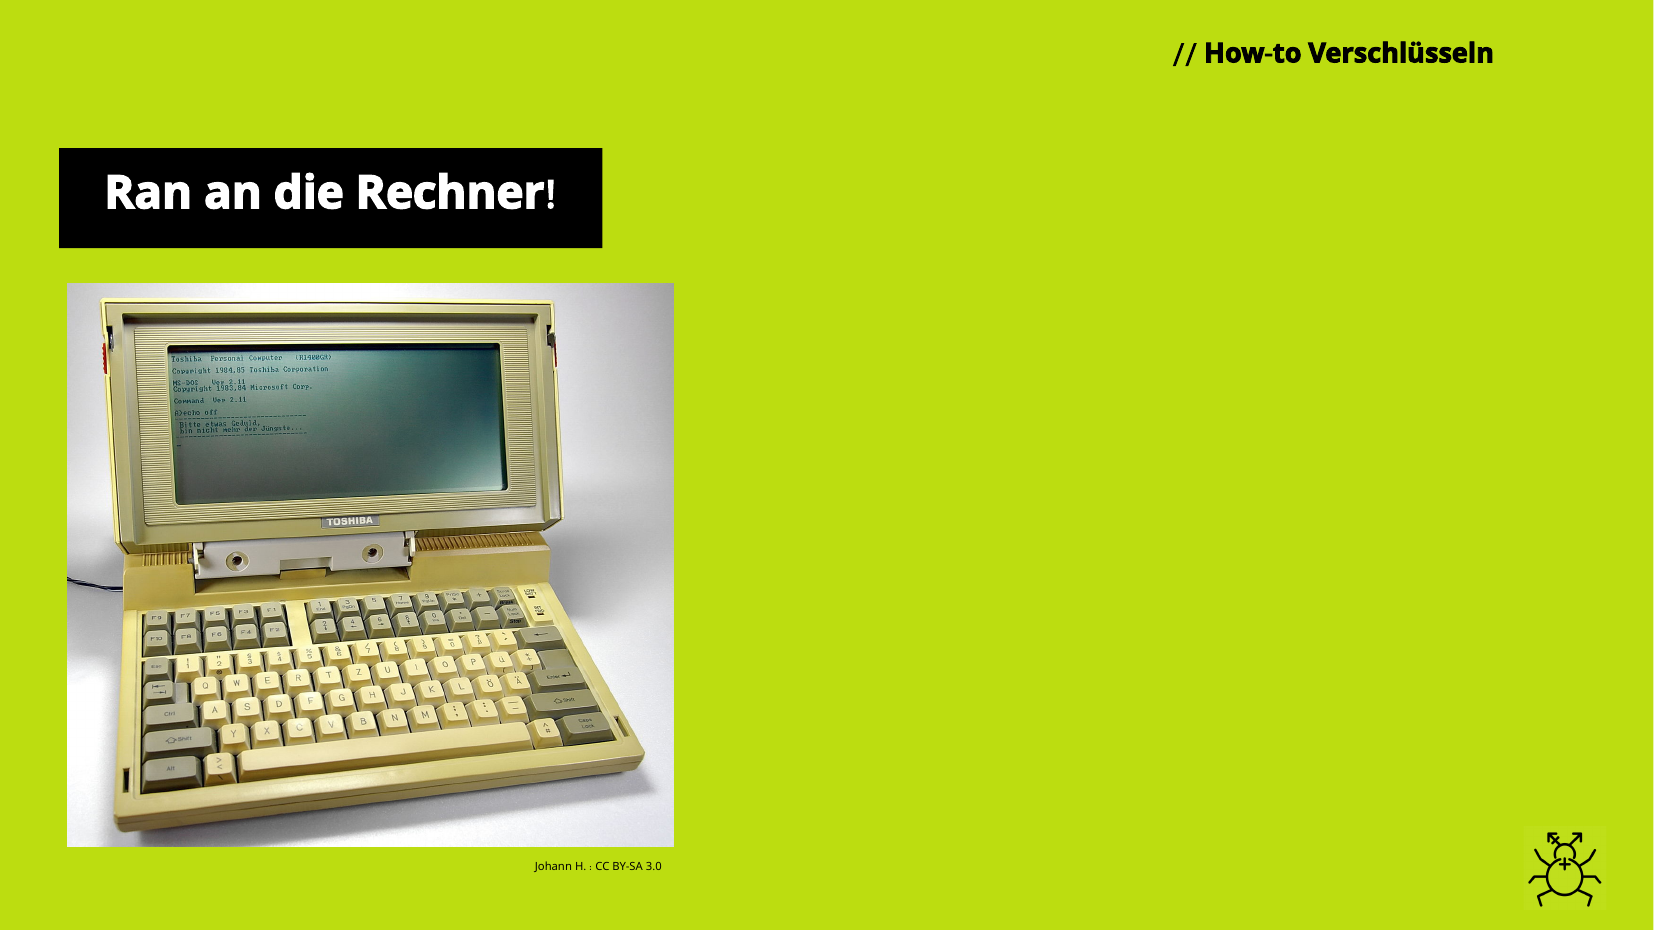

// How-to Verschlüsseln
# Ran an die Rechner!
Johann H. : CC BY-SA 3.0